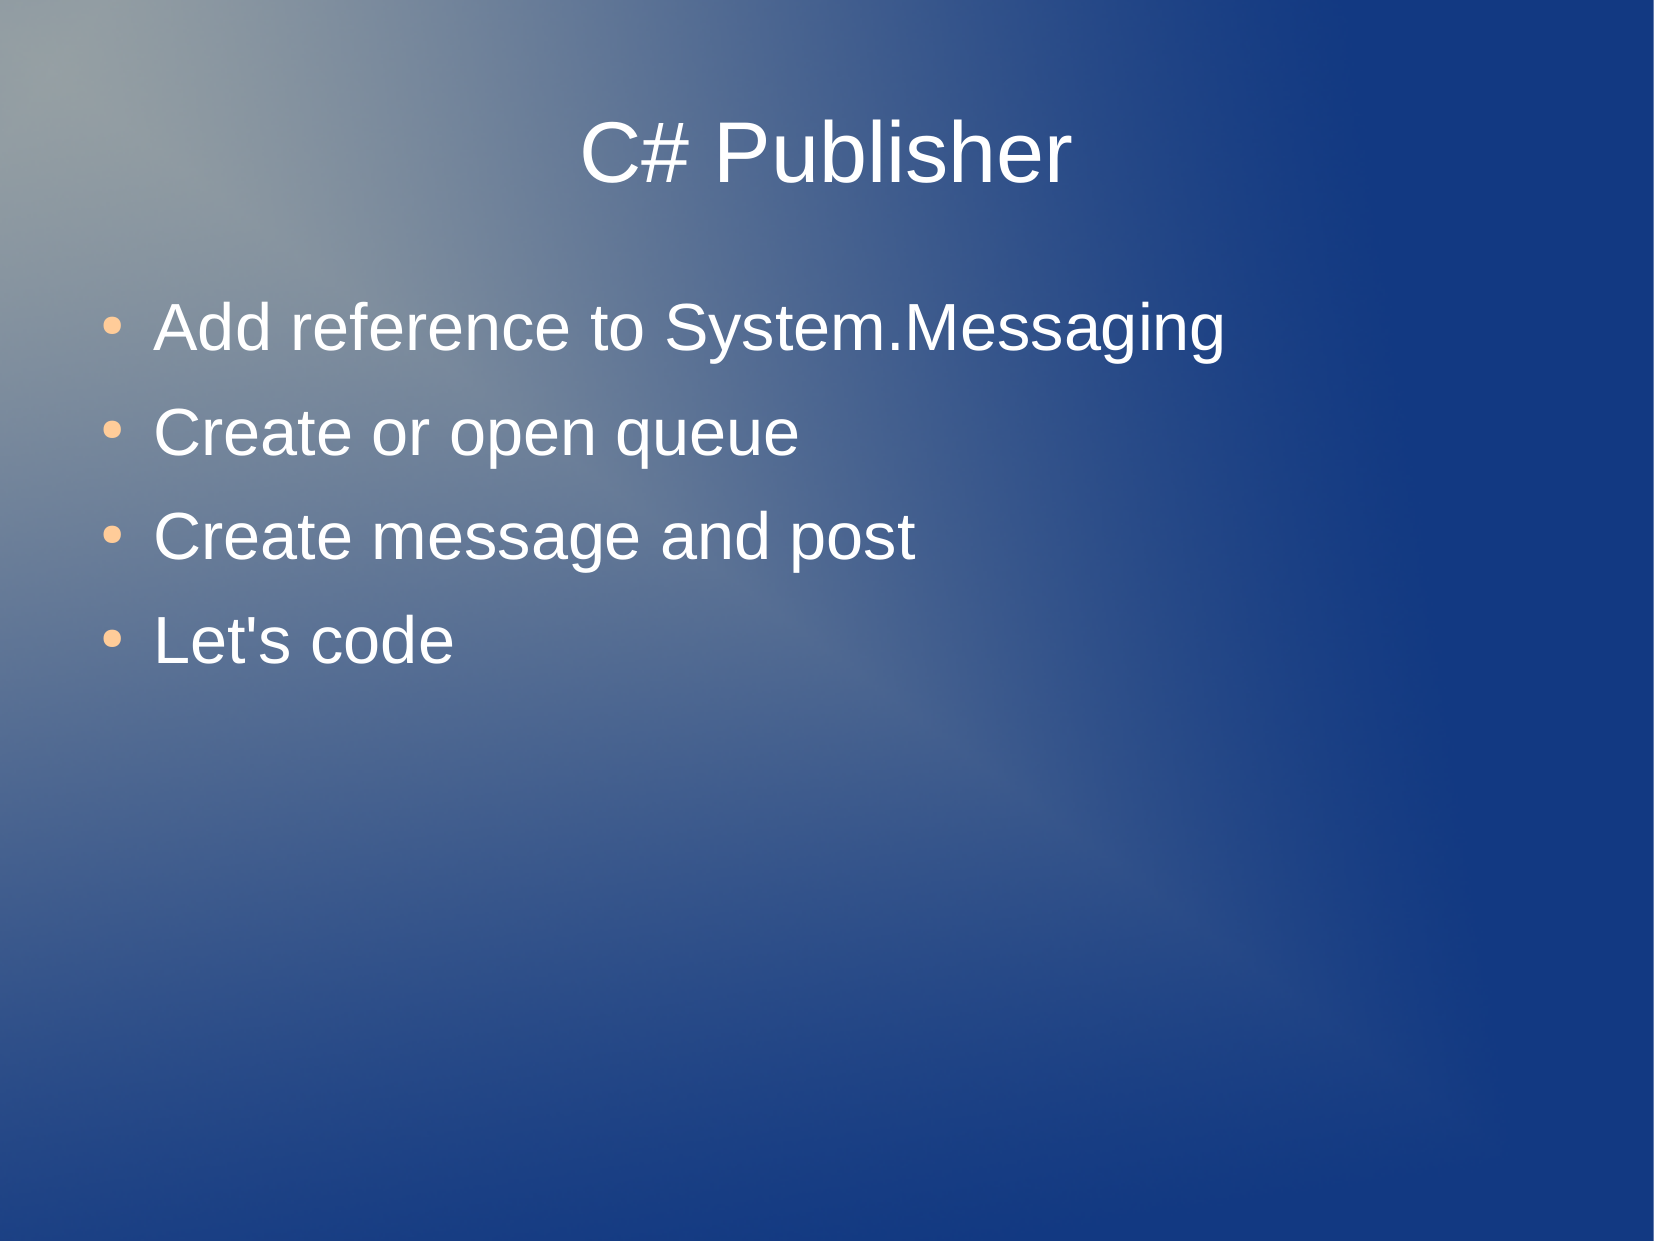

# C# Publisher
Add reference to System.Messaging
Create or open queue
Create message and post
Let's code